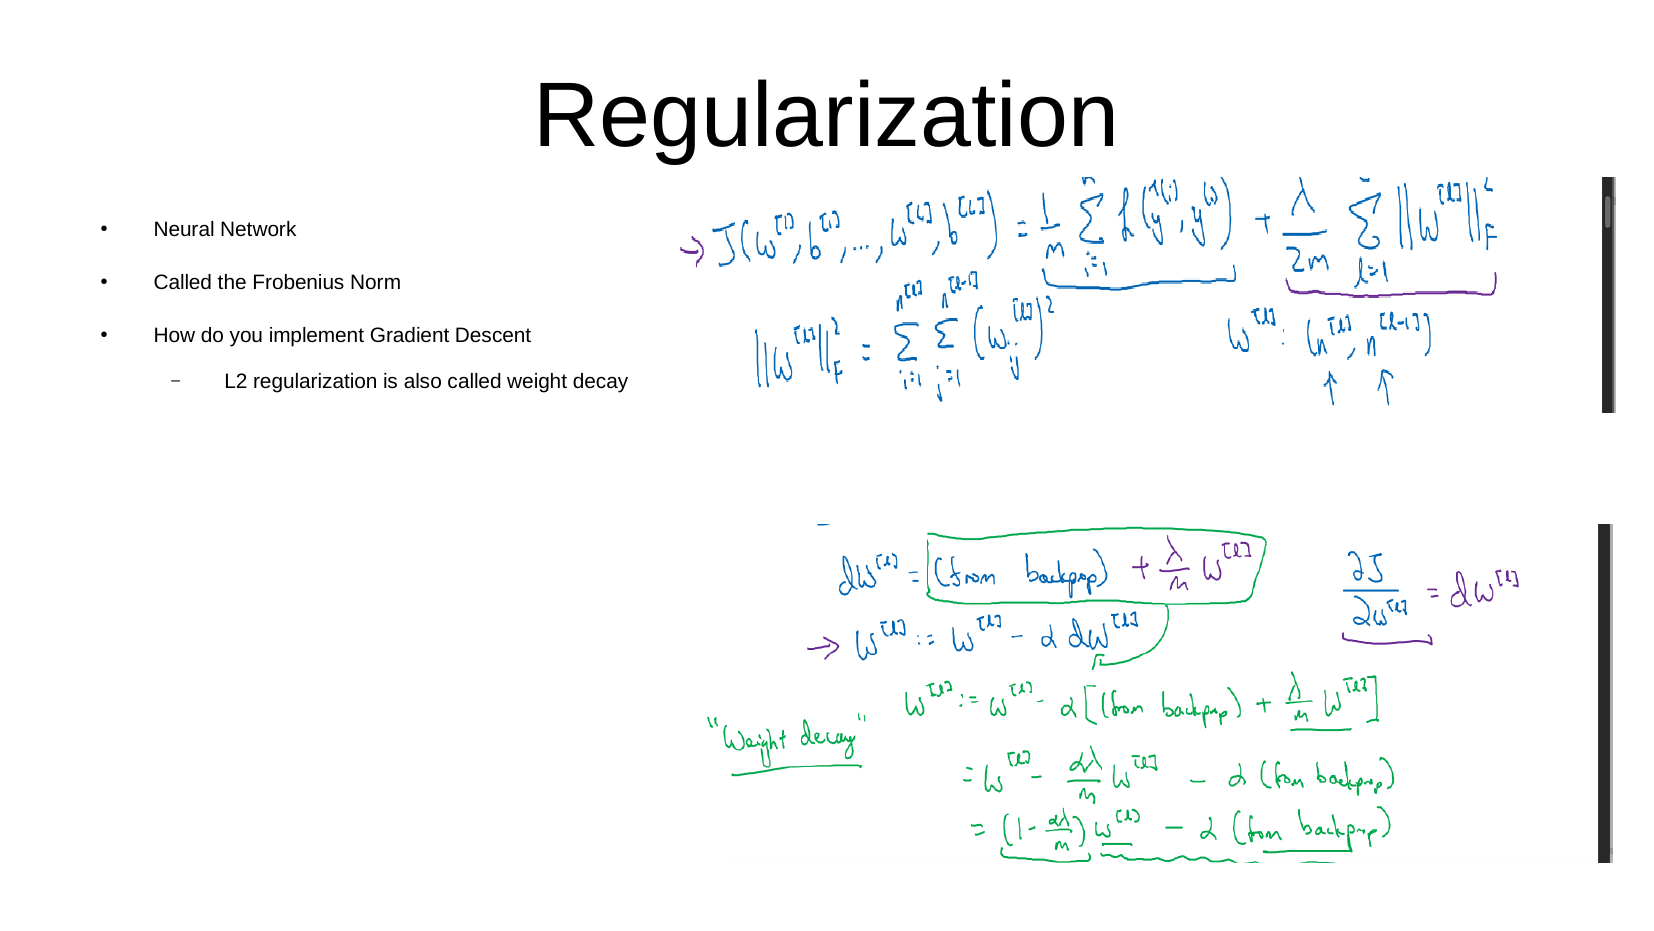

# Regularization
Neural Network
Called the Frobenius Norm
How do you implement Gradient Descent
L2 regularization is also called weight decay